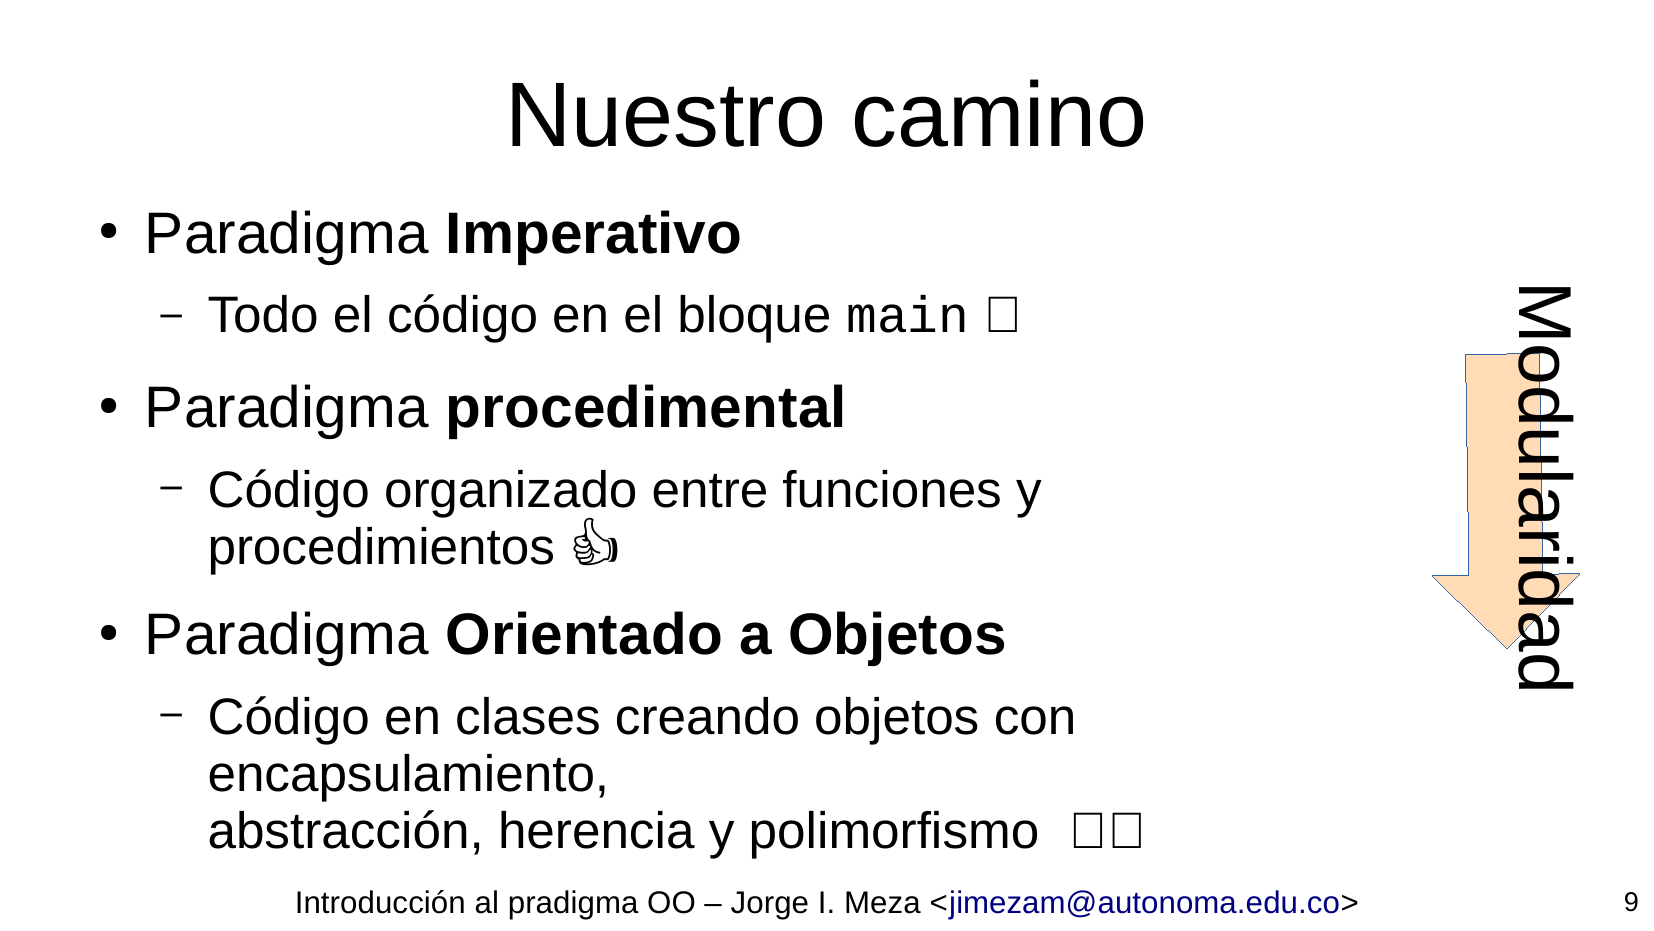

# Nuestro camino
Paradigma Imperativo
Todo el código en el bloque main ​🙈
Paradigma procedimental
Código organizado entre funciones y procedimientos 👍
Paradigma Orientado a Objetos
Código en clases creando objetos con encapsulamiento,
abstracción, herencia y polimorfismo 💪💪
Modularidad